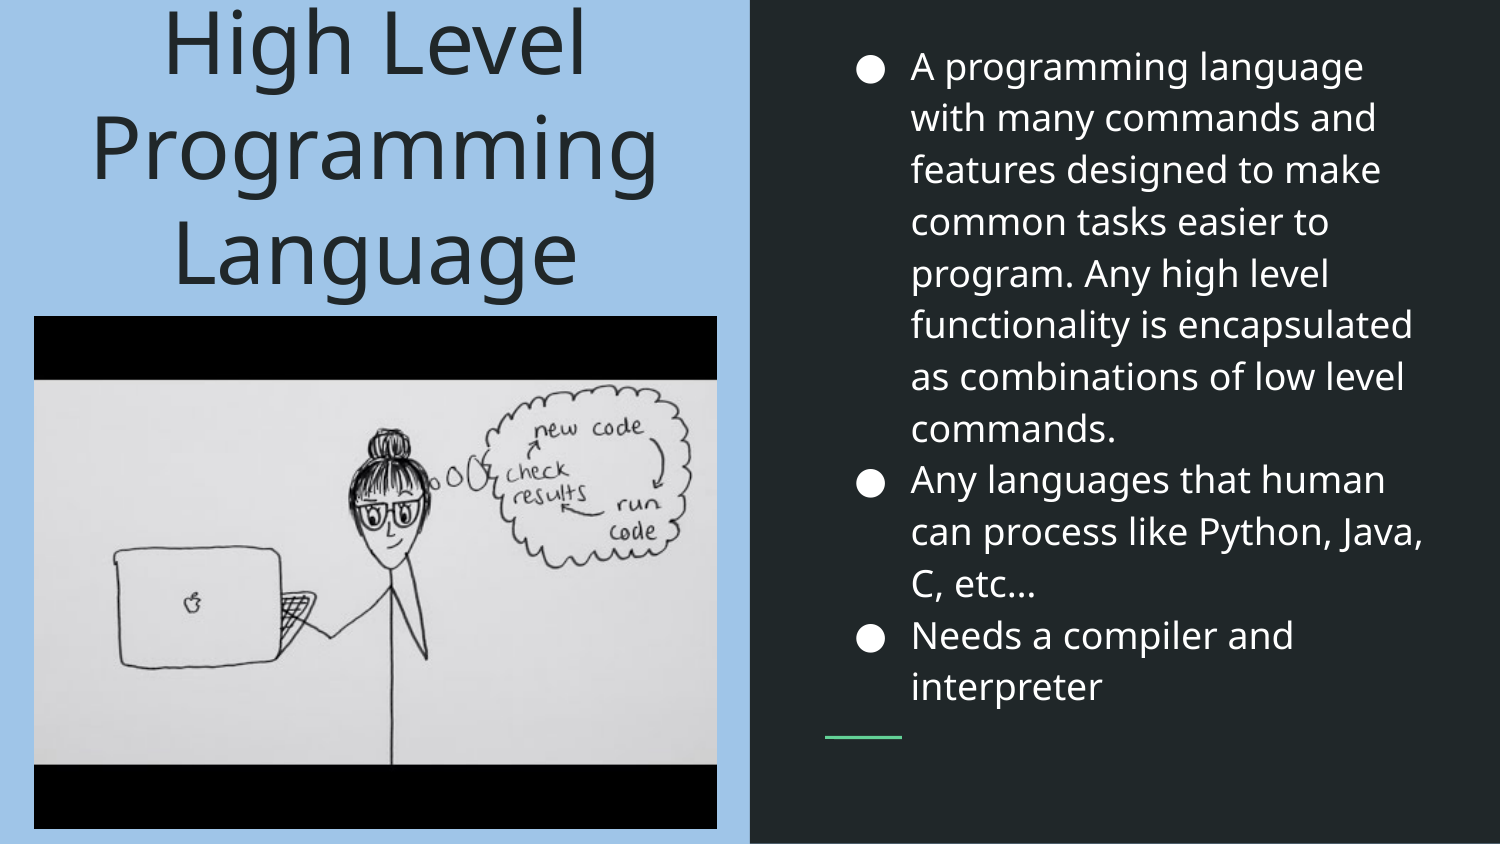

# High Level Programming Language
A programming language with many commands and features designed to make common tasks easier to program. Any high level functionality is encapsulated as combinations of low level commands.
Any languages that human can process like Python, Java, C, etc…
Needs a compiler and interpreter